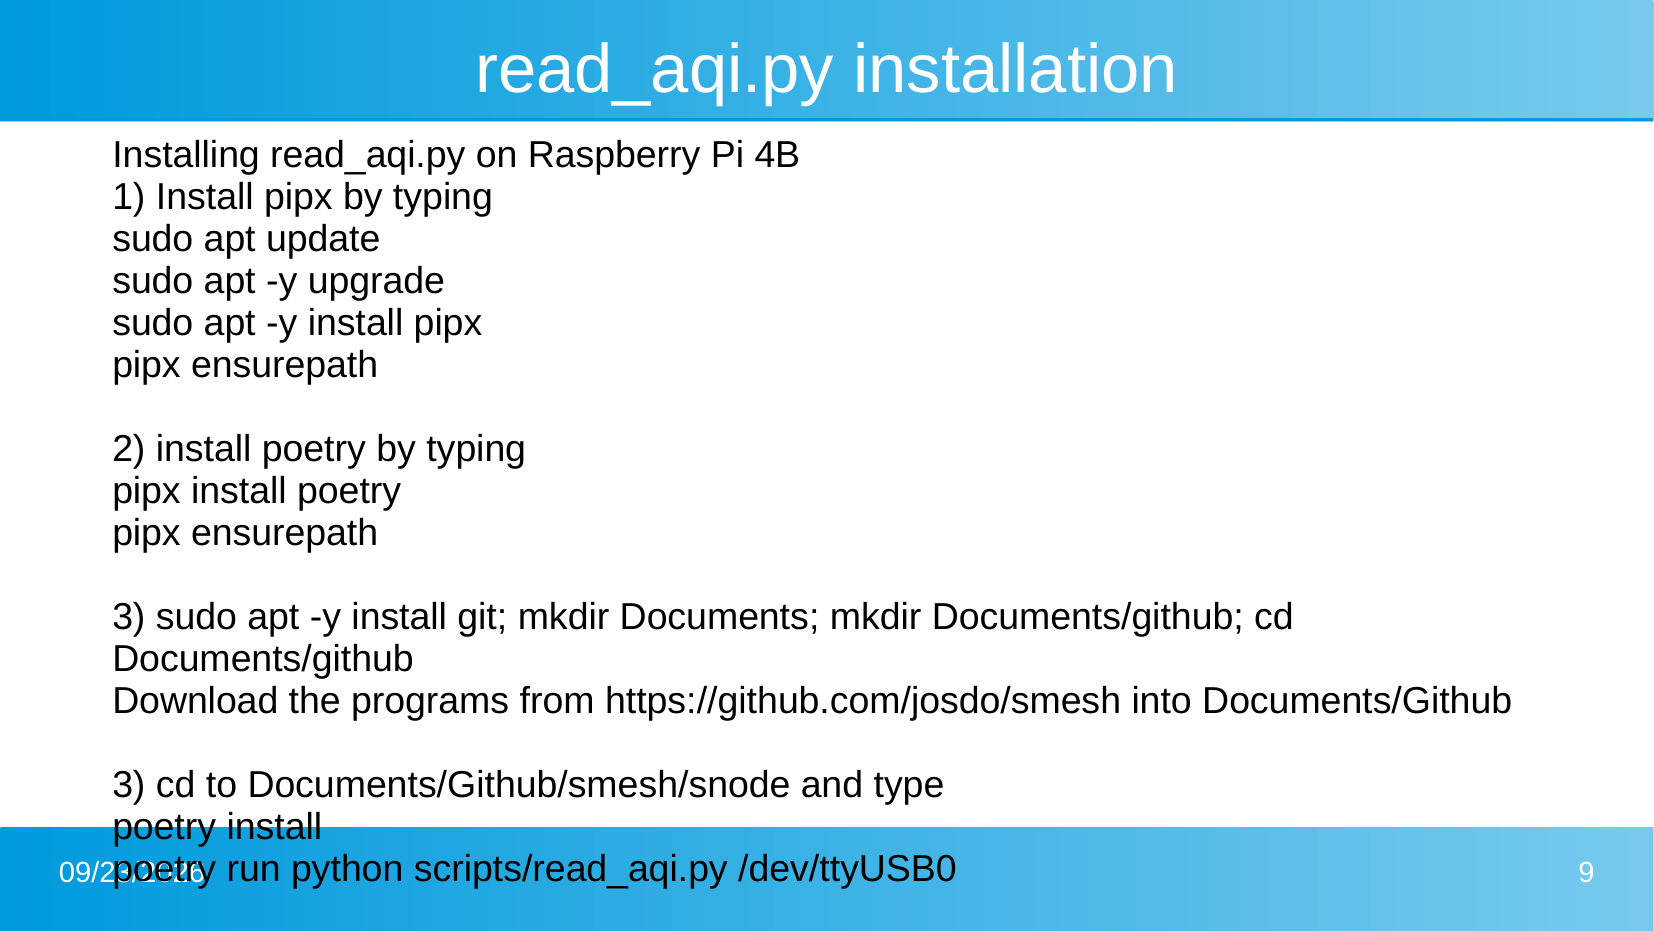

# read_aqi.py installation
Installing read_aqi.py on Raspberry Pi 4B
1) Install pipx by typing
sudo apt update
sudo apt -y upgrade
sudo apt -y install pipx
pipx ensurepath
2) install poetry by typing
pipx install poetry
pipx ensurepath
3) sudo apt -y install git; mkdir Documents; mkdir Documents/github; cd Documents/github
Download the programs from https://github.com/josdo/smesh into Documents/Github
3) cd to Documents/Github/smesh/snode and type
poetry install
poetry run python scripts/read_aqi.py /dev/ttyUSB0
9